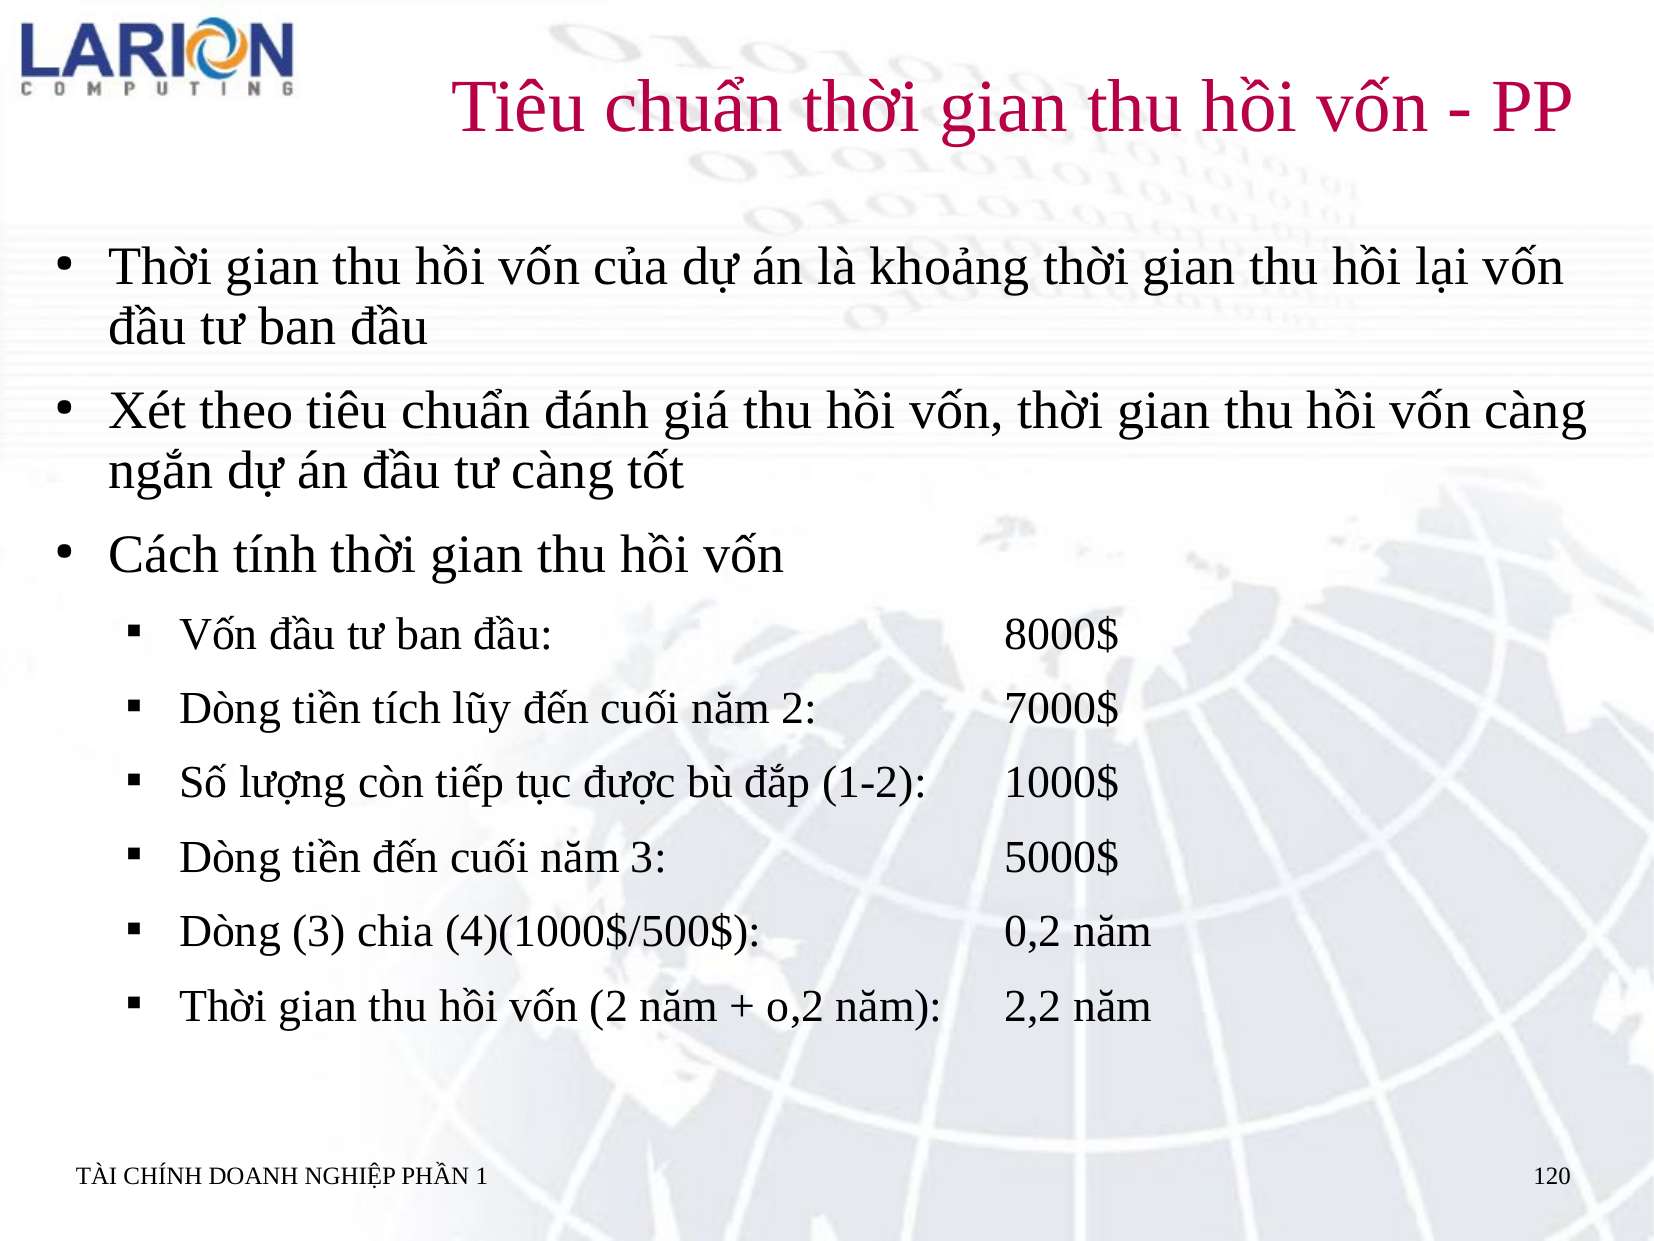

# Tiêu chuẩn thời gian thu hồi vốn - PP
Thời gian thu hồi vốn của dự án là khoảng thời gian thu hồi lại vốn đầu tư ban đầu
Xét theo tiêu chuẩn đánh giá thu hồi vốn, thời gian thu hồi vốn càng ngắn dự án đầu tư càng tốt
Cách tính thời gian thu hồi vốn
Vốn đầu tư ban đầu: 						8000$
Dòng tiền tích lũy đến cuối năm 2:			7000$
Số lượng còn tiếp tục được bù đắp (1-2): 	1000$
Dòng tiền đến cuối năm 3: 					5000$
Dòng (3) chia (4)(1000$/500$):				0,2 năm
Thời gian thu hồi vốn (2 năm + o,2 năm):	2,2 năm
TÀI CHÍNH DOANH NGHIỆP PHẦN 1
120